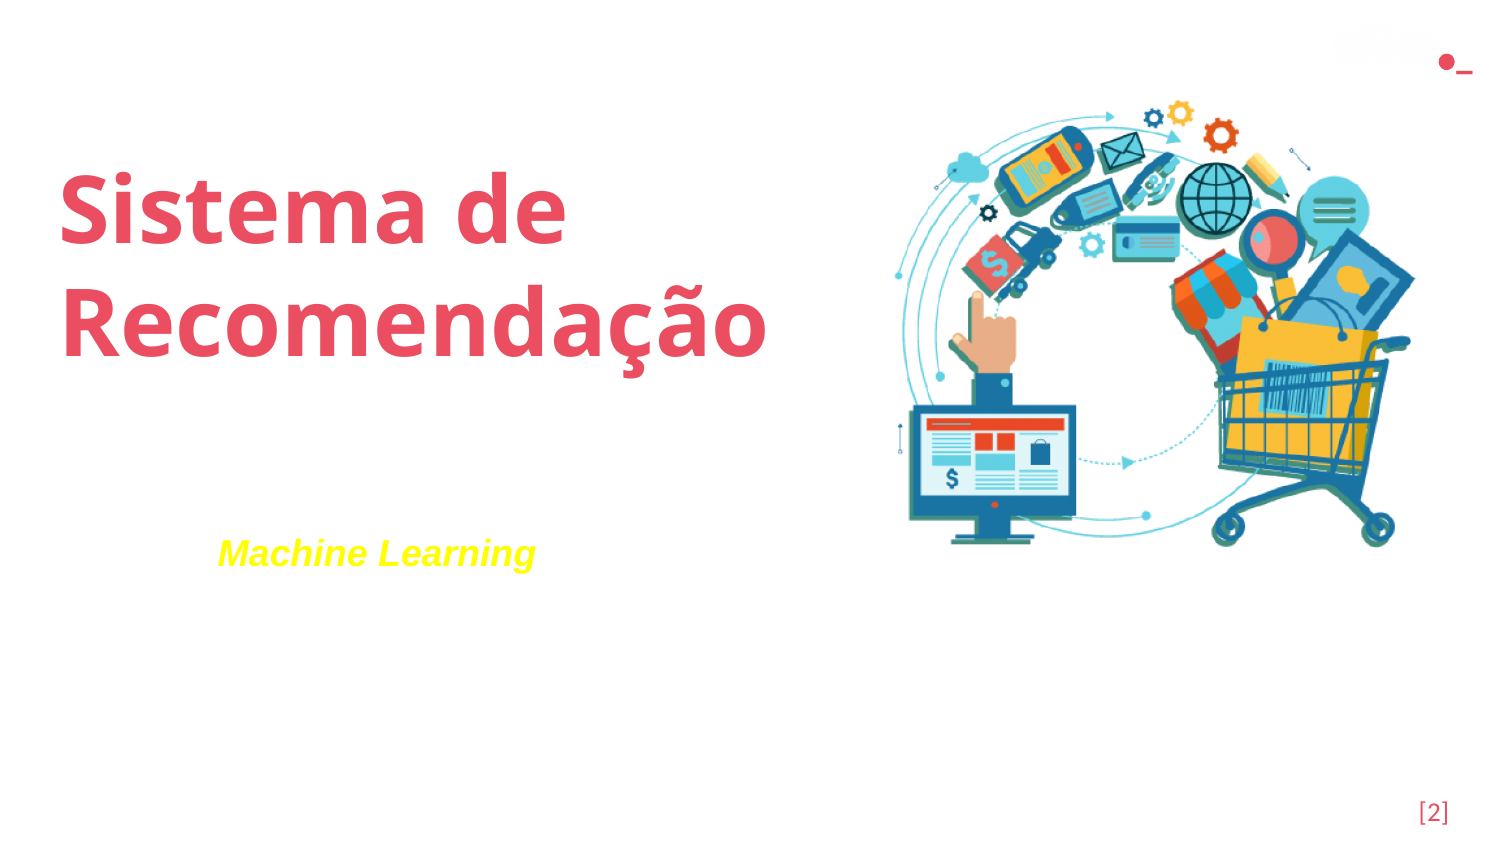

Sistema de
Recomendação
Prof. Dr. Diego Bruno
 Machine Learning